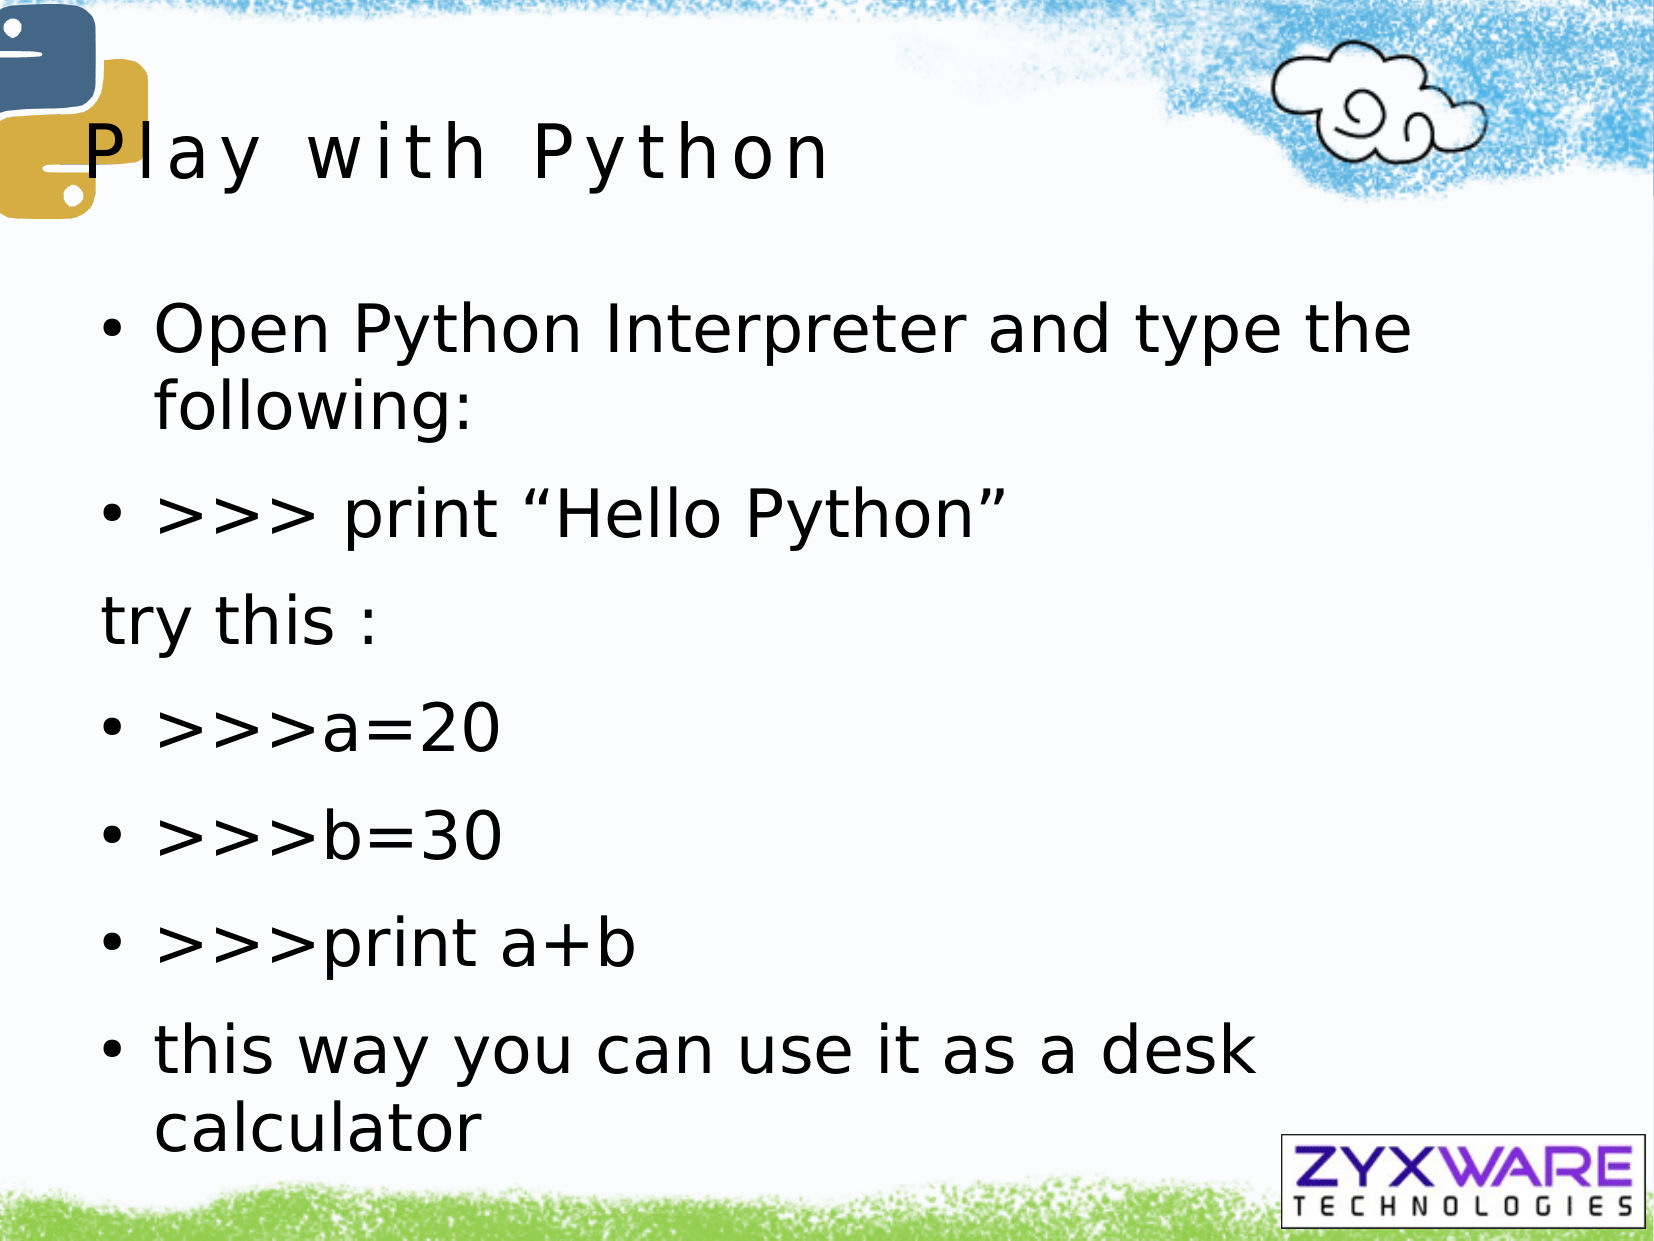

# Play with Python
Open Python Interpreter and type the following:
>>> print “Hello Python”
try this :
>>>a=20
>>>b=30
>>>print a+b
this way you can use it as a desk calculator